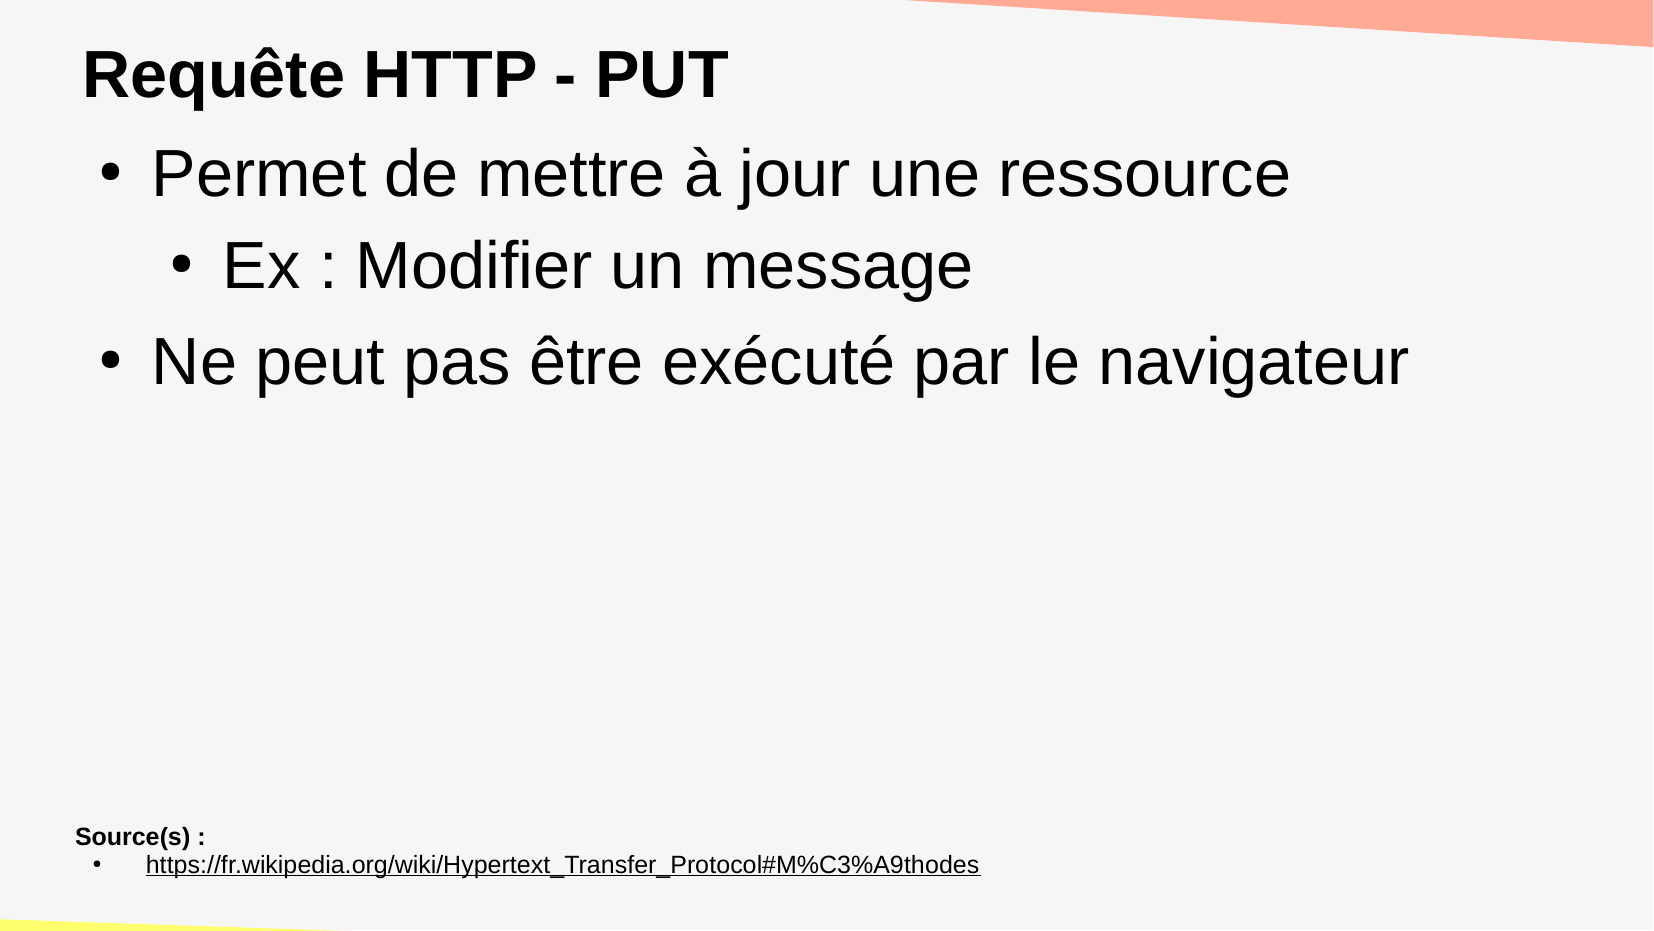

# Requête HTTP - PUT
Permet de mettre à jour une ressource
Ex : Modifier un message
Ne peut pas être exécuté par le navigateur
Source(s) :
https://fr.wikipedia.org/wiki/Hypertext_Transfer_Protocol#M%C3%A9thodes